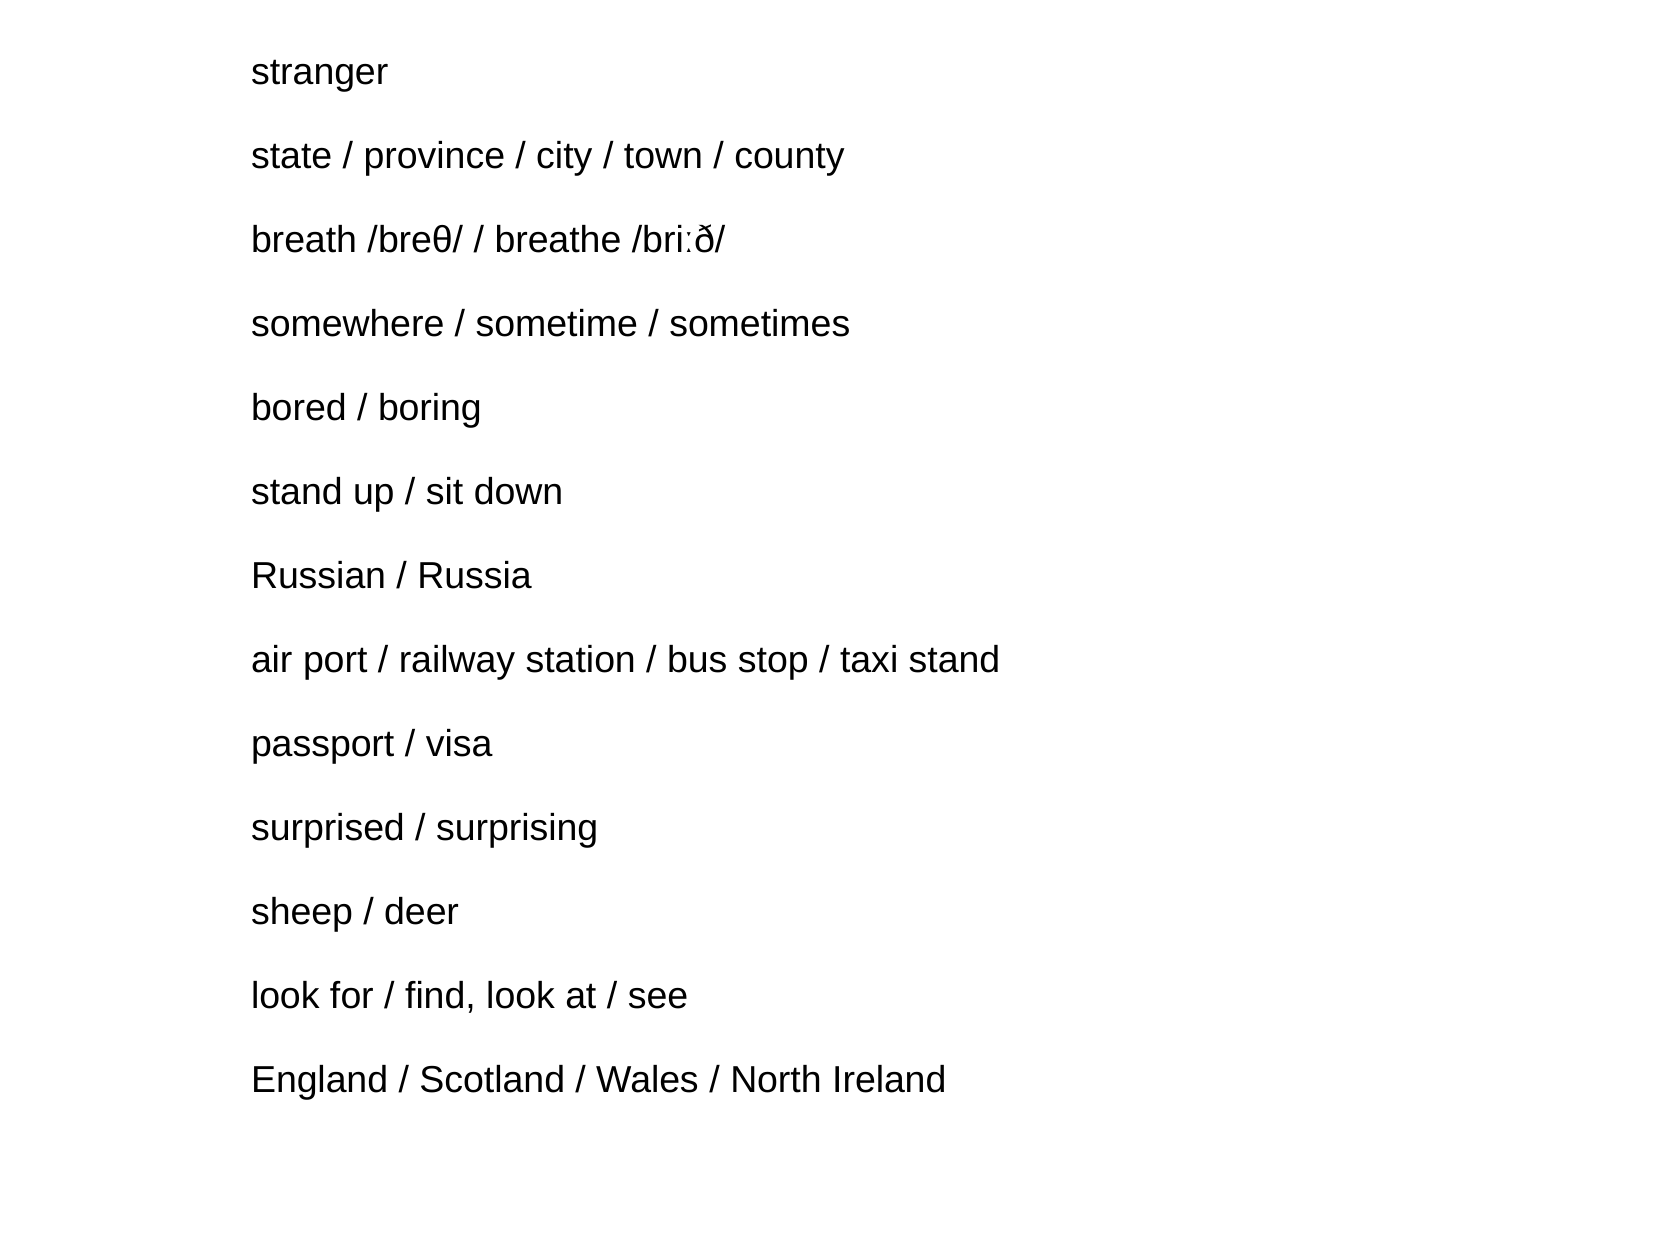

stranger
state / province / city / town / county
breath /breθ/ / breathe /briːð/
somewhere / sometime / sometimes
bored / boring
stand up / sit down
Russian / Russia
air port / railway station / bus stop / taxi stand
passport / visa
surprised / surprising
sheep / deer
look for / find, look at / see
England / Scotland / Wales / North Ireland